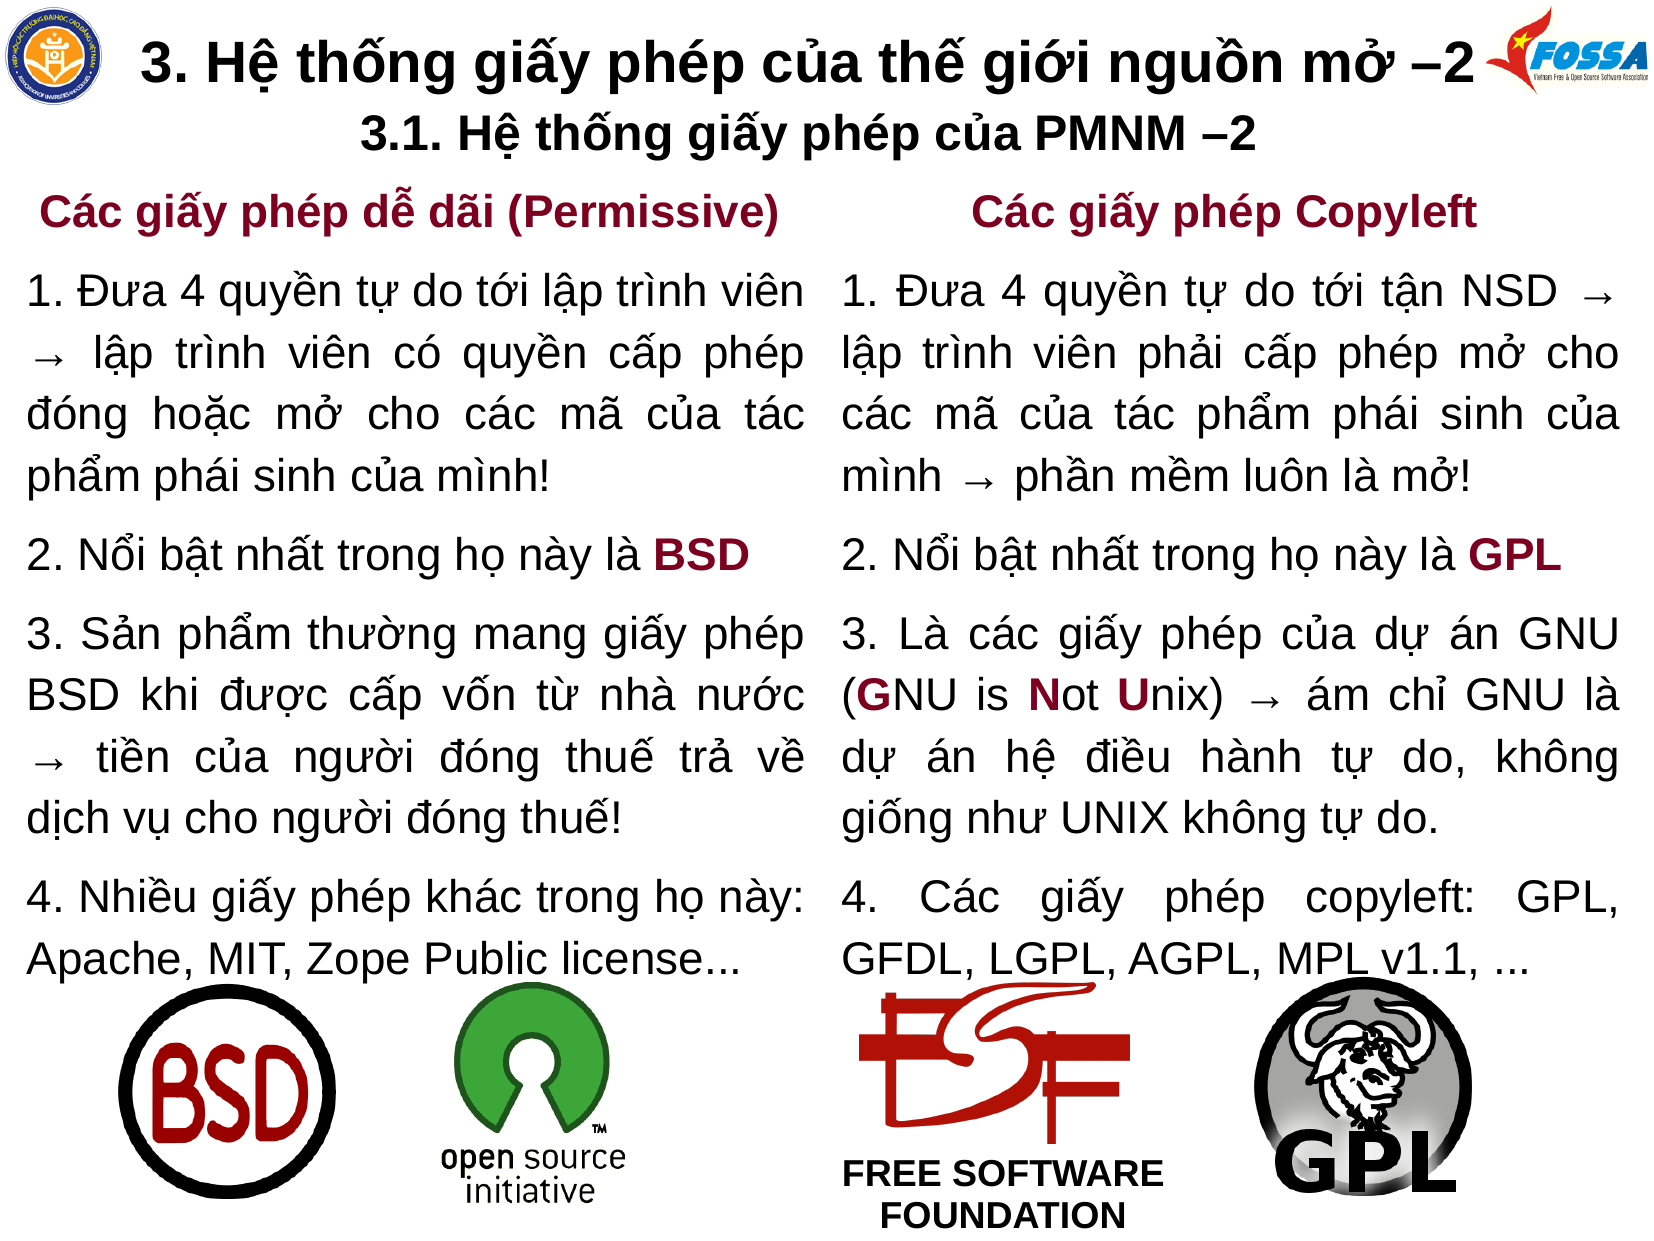

# 3. Hệ thống giấy phép của thế giới nguồn mở –2 3.1. Hệ thống giấy phép của PMNM –2
Các giấy phép dễ dãi (Permissive)
1. Đưa 4 quyền tự do tới lập trình viên → lập trình viên có quyền cấp phép đóng hoặc mở cho các mã của tác phẩm phái sinh của mình!
2. Nổi bật nhất trong họ này là BSD
3. Sản phẩm thường mang giấy phép BSD khi được cấp vốn từ nhà nước → tiền của người đóng thuế trả về dịch vụ cho người đóng thuế!
4. Nhiều giấy phép khác trong họ này: Apache, MIT, Zope Public license...
Các giấy phép Copyleft
1. Đưa 4 quyền tự do tới tận NSD → lập trình viên phải cấp phép mở cho các mã của tác phẩm phái sinh của mình → phần mềm luôn là mở!
2. Nổi bật nhất trong họ này là GPL
3. Là các giấy phép của dự án GNU (GNU is Not Unix) → ám chỉ GNU là dự án hệ điều hành tự do, không giống như UNIX không tự do.
4. Các giấy phép copyleft: GPL, GFDL, LGPL, AGPL, MPL v1.1, ...
FREE SOFTWARE FOUNDATION